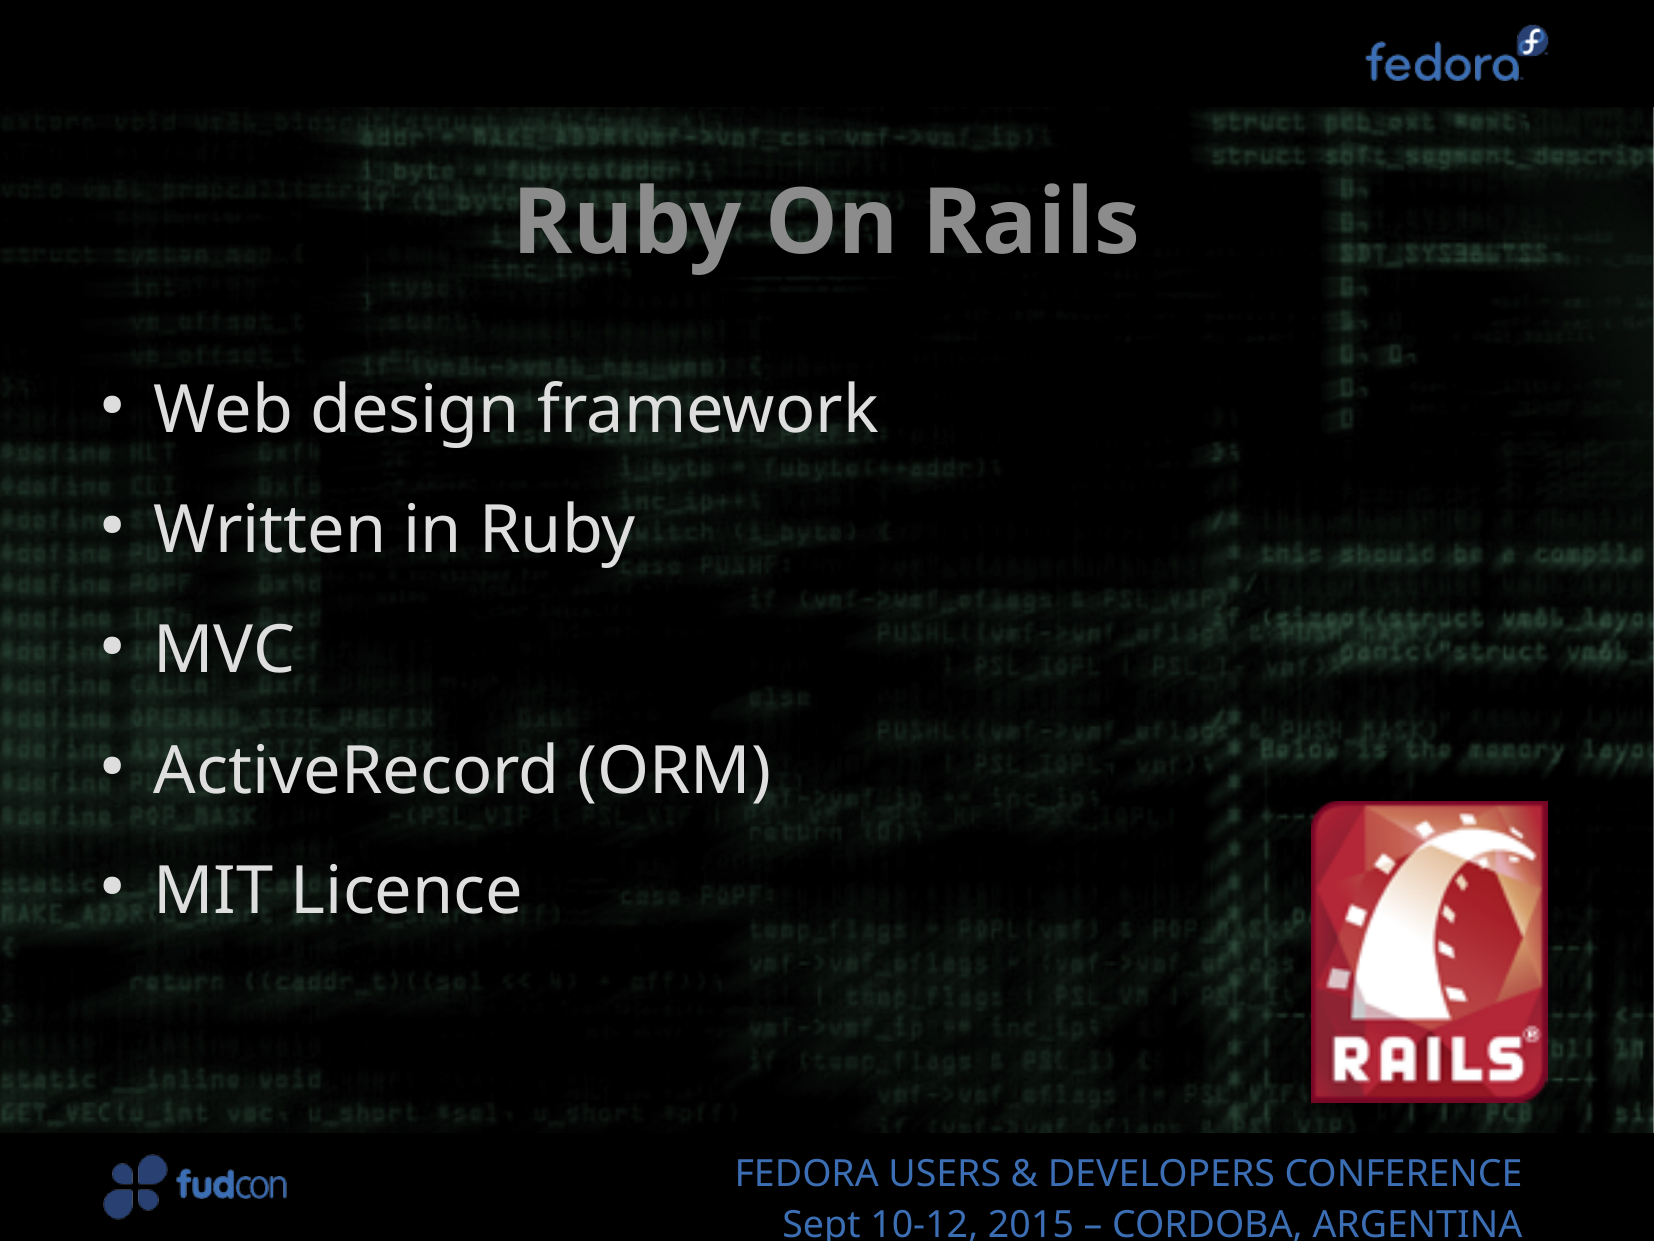

# Ruby On Rails
Web design framework
Written in Ruby
MVC
ActiveRecord (ORM)
MIT Licence